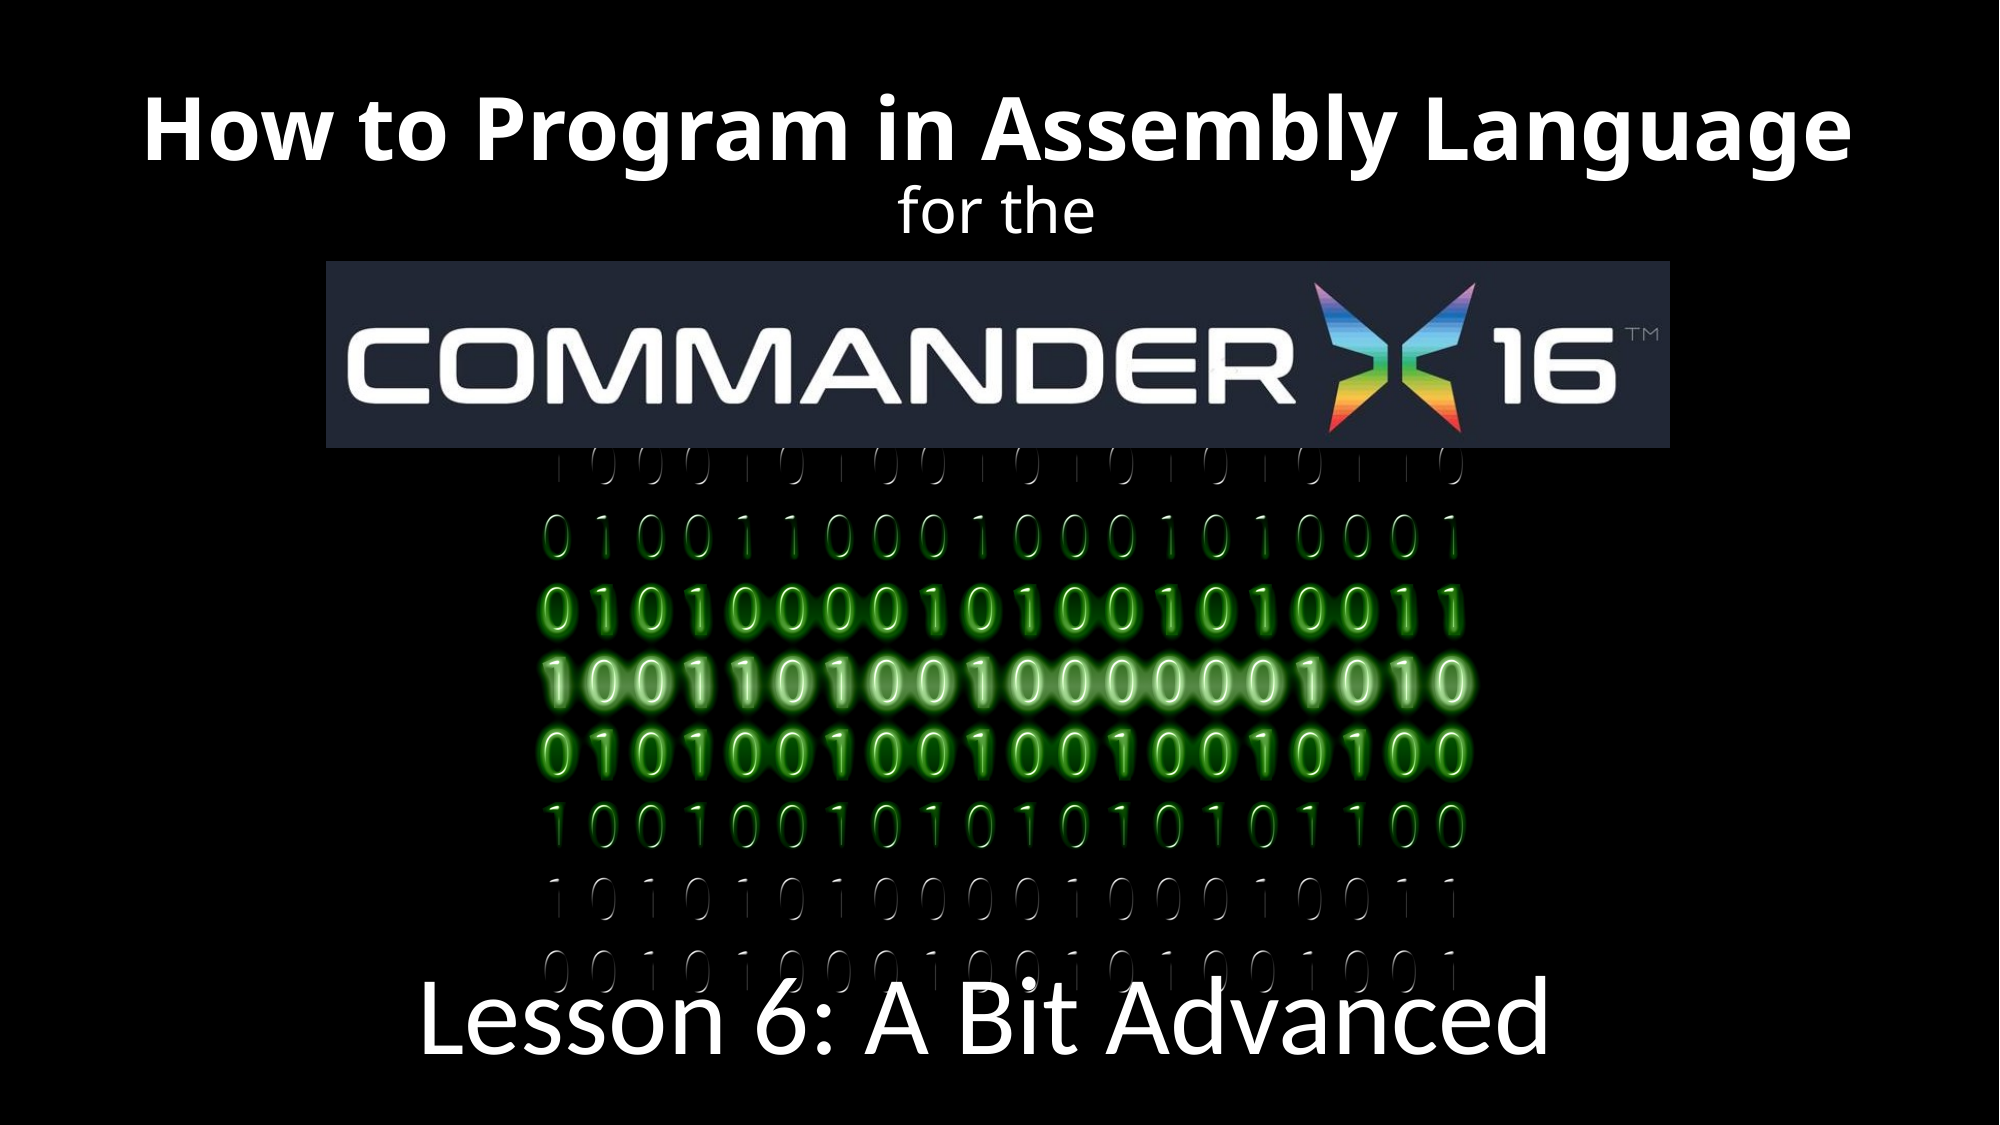

# How to Program in Assembly Language for the
Lesson 6: A Bit Advanced